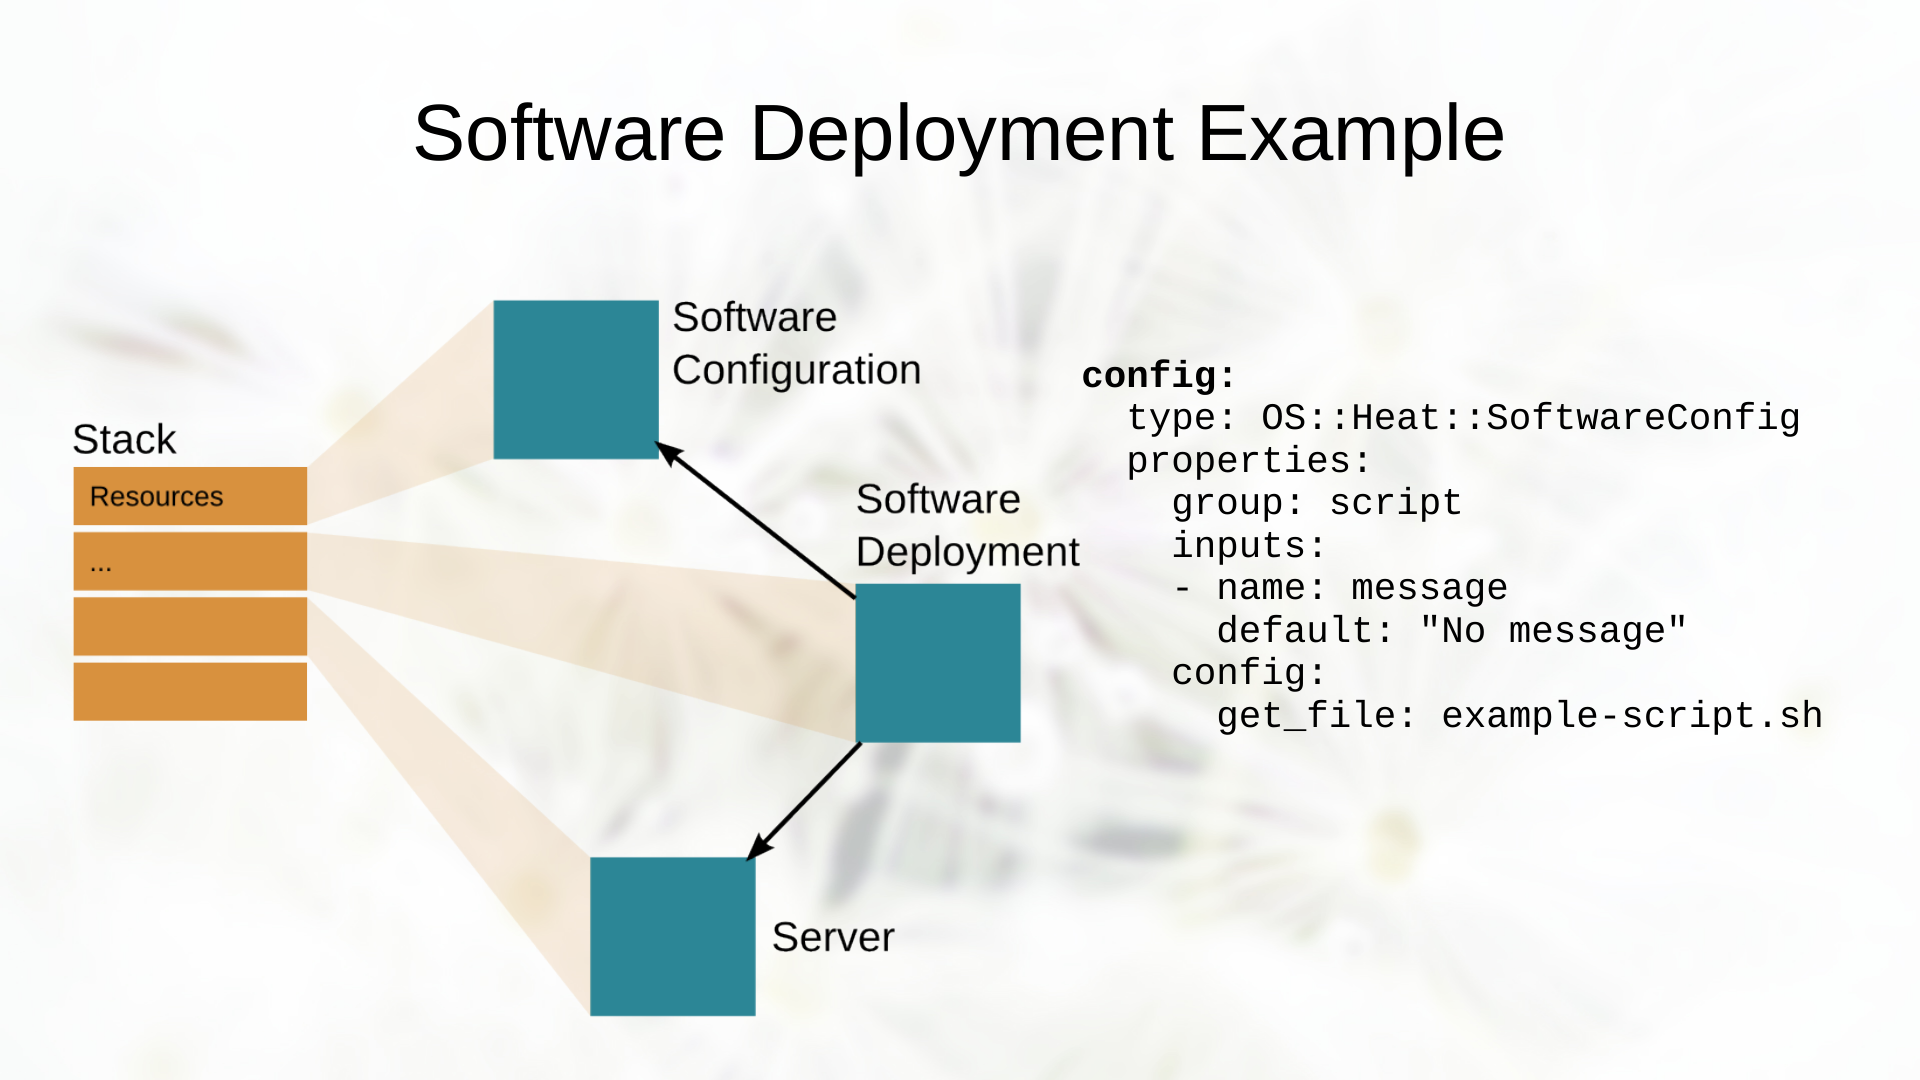

# Software Deployment Example
 config:
 type: OS::Heat::SoftwareConfig
 properties:
 group: script
 inputs:
 - name: message
 default: "No message"
 config:
 get_file: example-script.sh